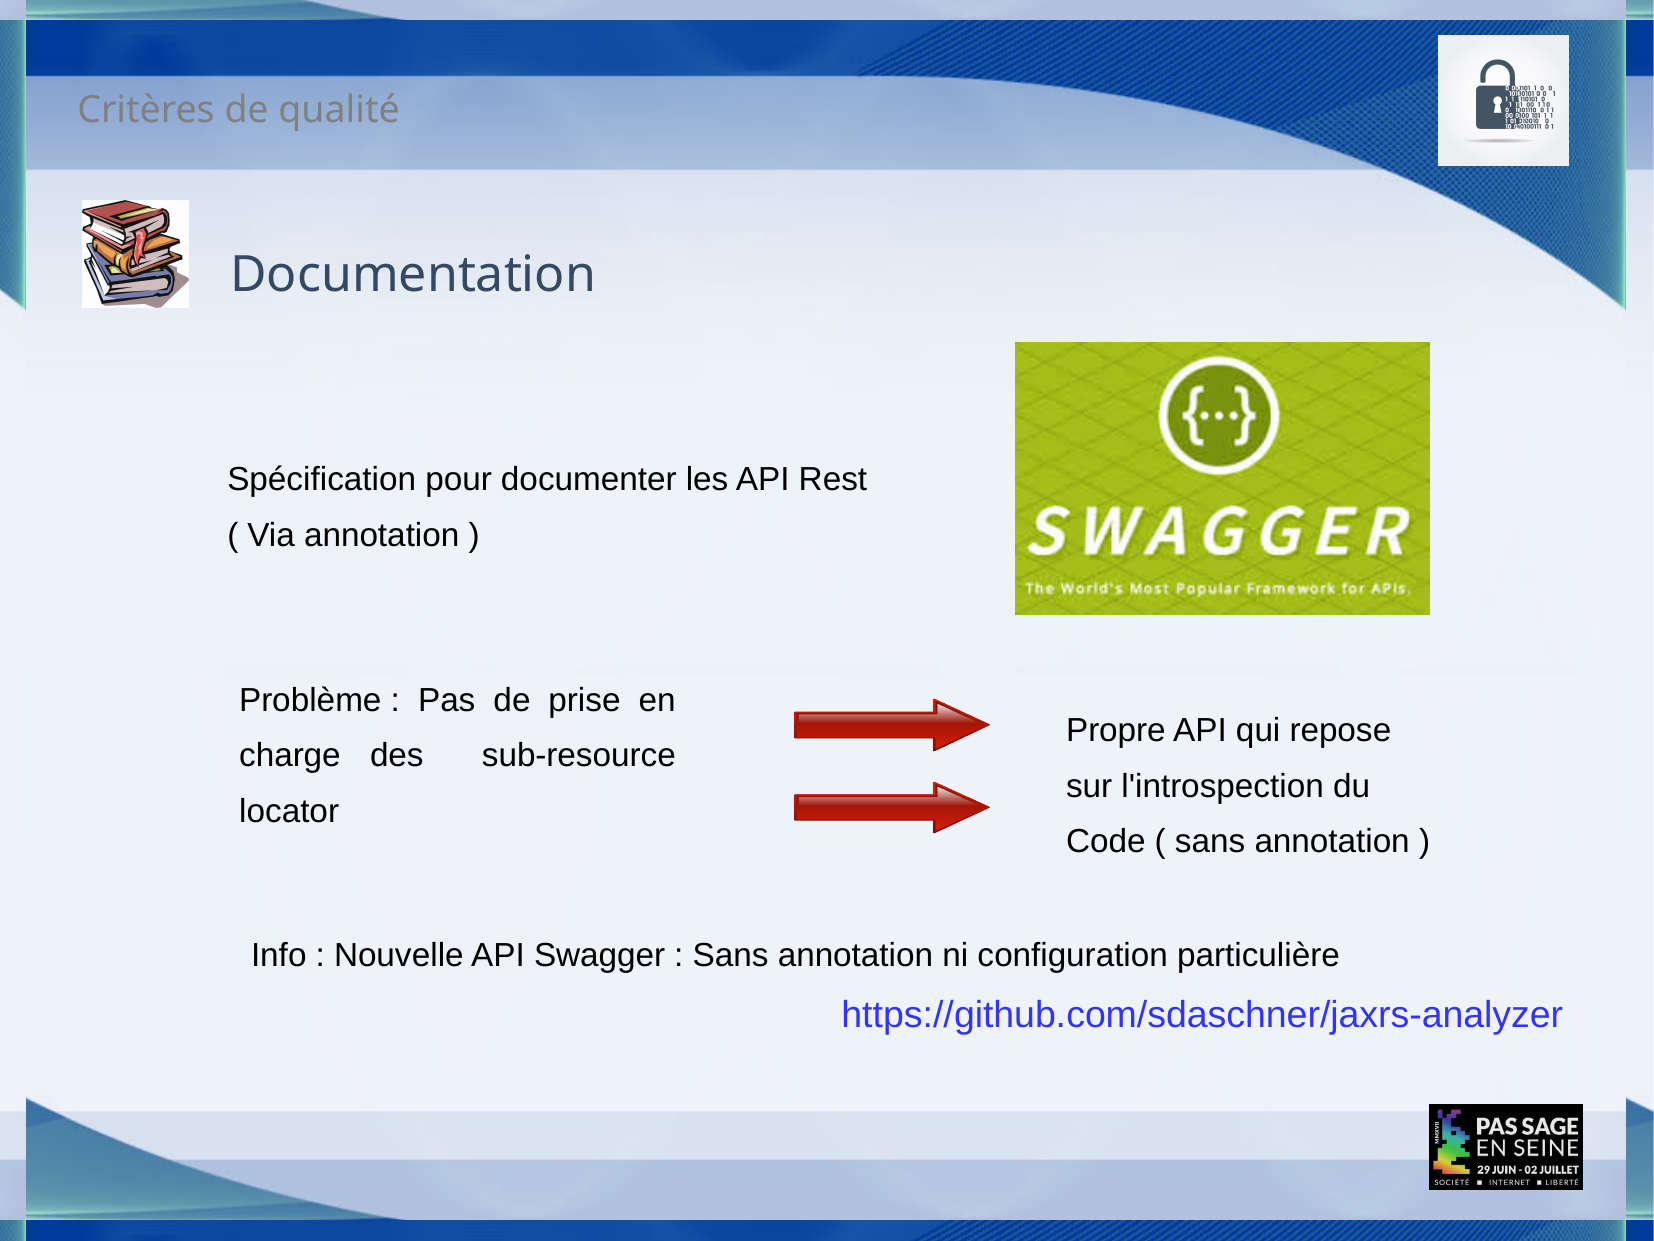

Critères de qualité
# Documentation
Spécification pour documenter les API Rest
( Via annotation )
Problème : Pas de prise en charge des sub-resource locator
Propre API qui repose sur l'introspection du Code ( sans annotation )
Info : Nouvelle API Swagger : Sans annotation ni configuration particulière
https://github.com/sdaschner/jaxrs-analyzer